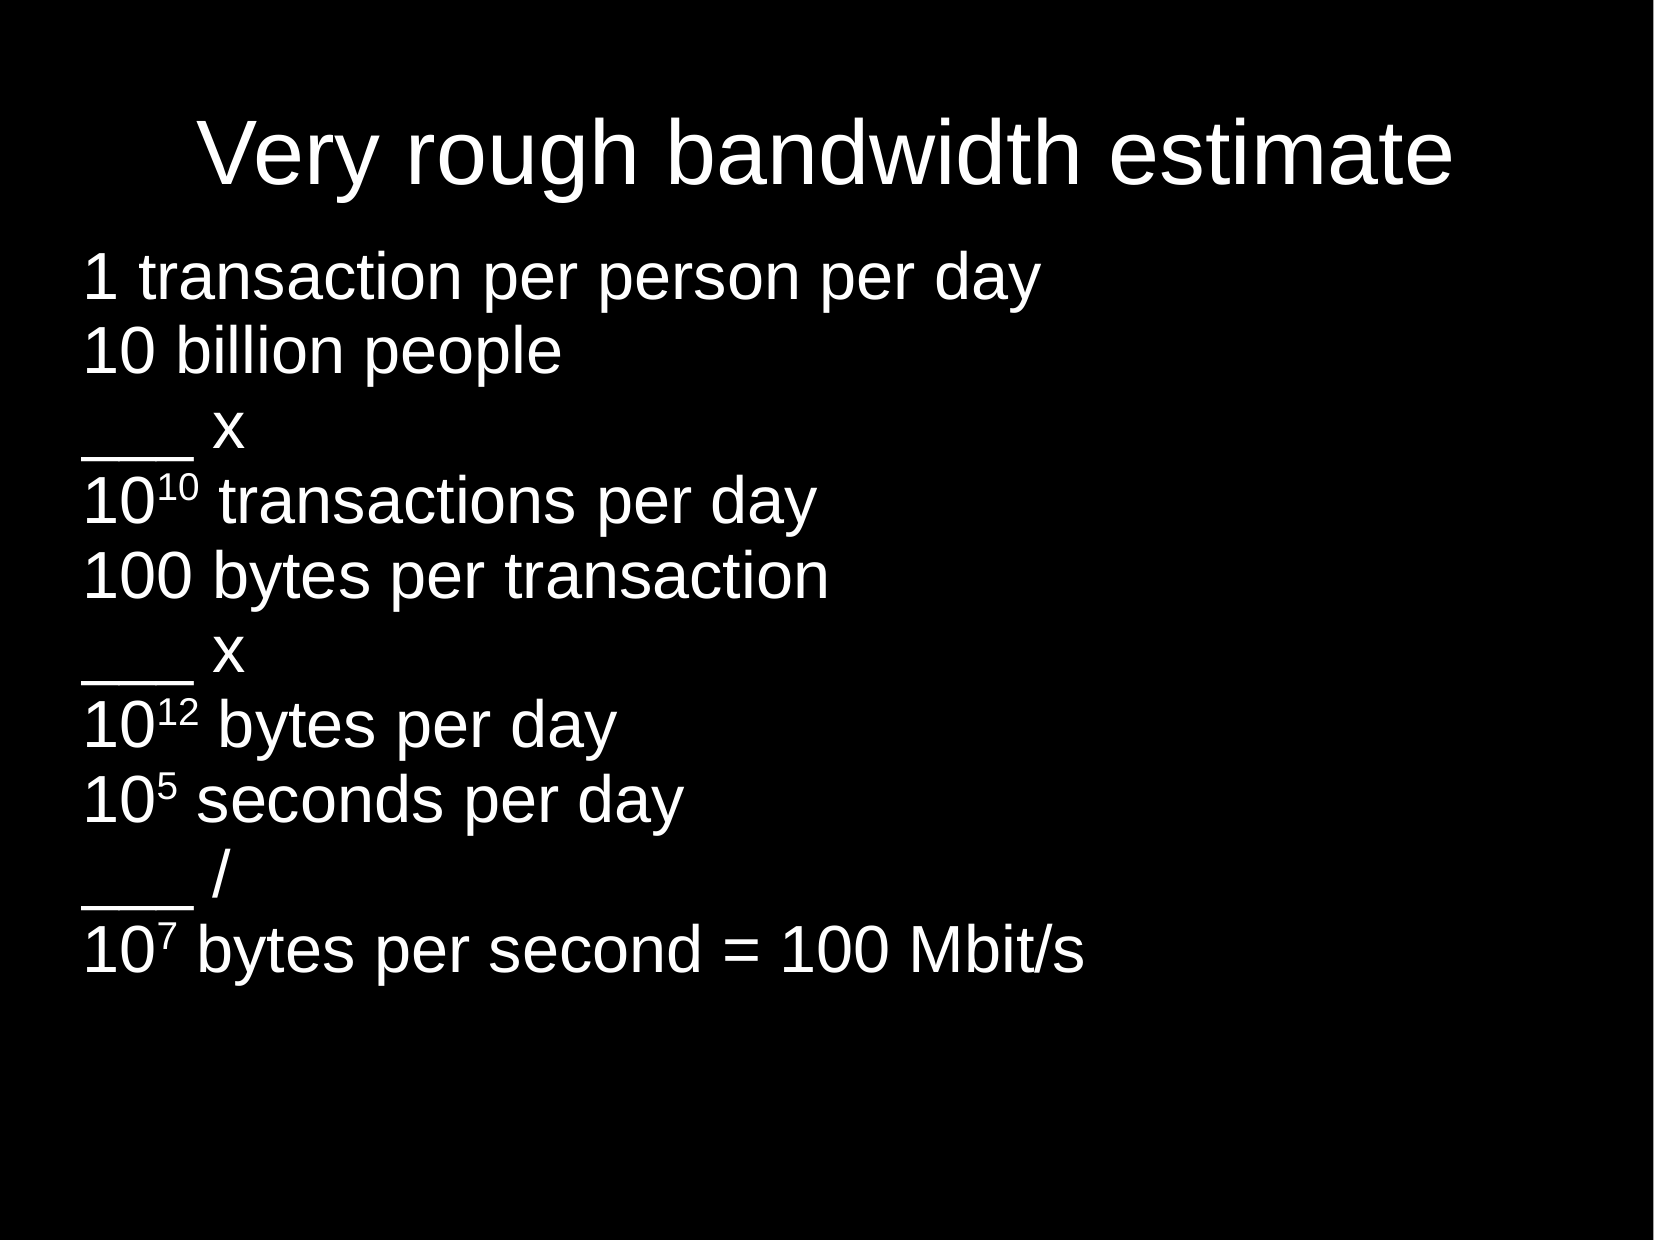

# Very rough bandwidth estimate
1 transaction per person per day
10 billion people
___ x
1010 transactions per day
100 bytes per transaction
___ x
1012 bytes per day
105 seconds per day
___ /
107 bytes per second = 100 Mbit/s